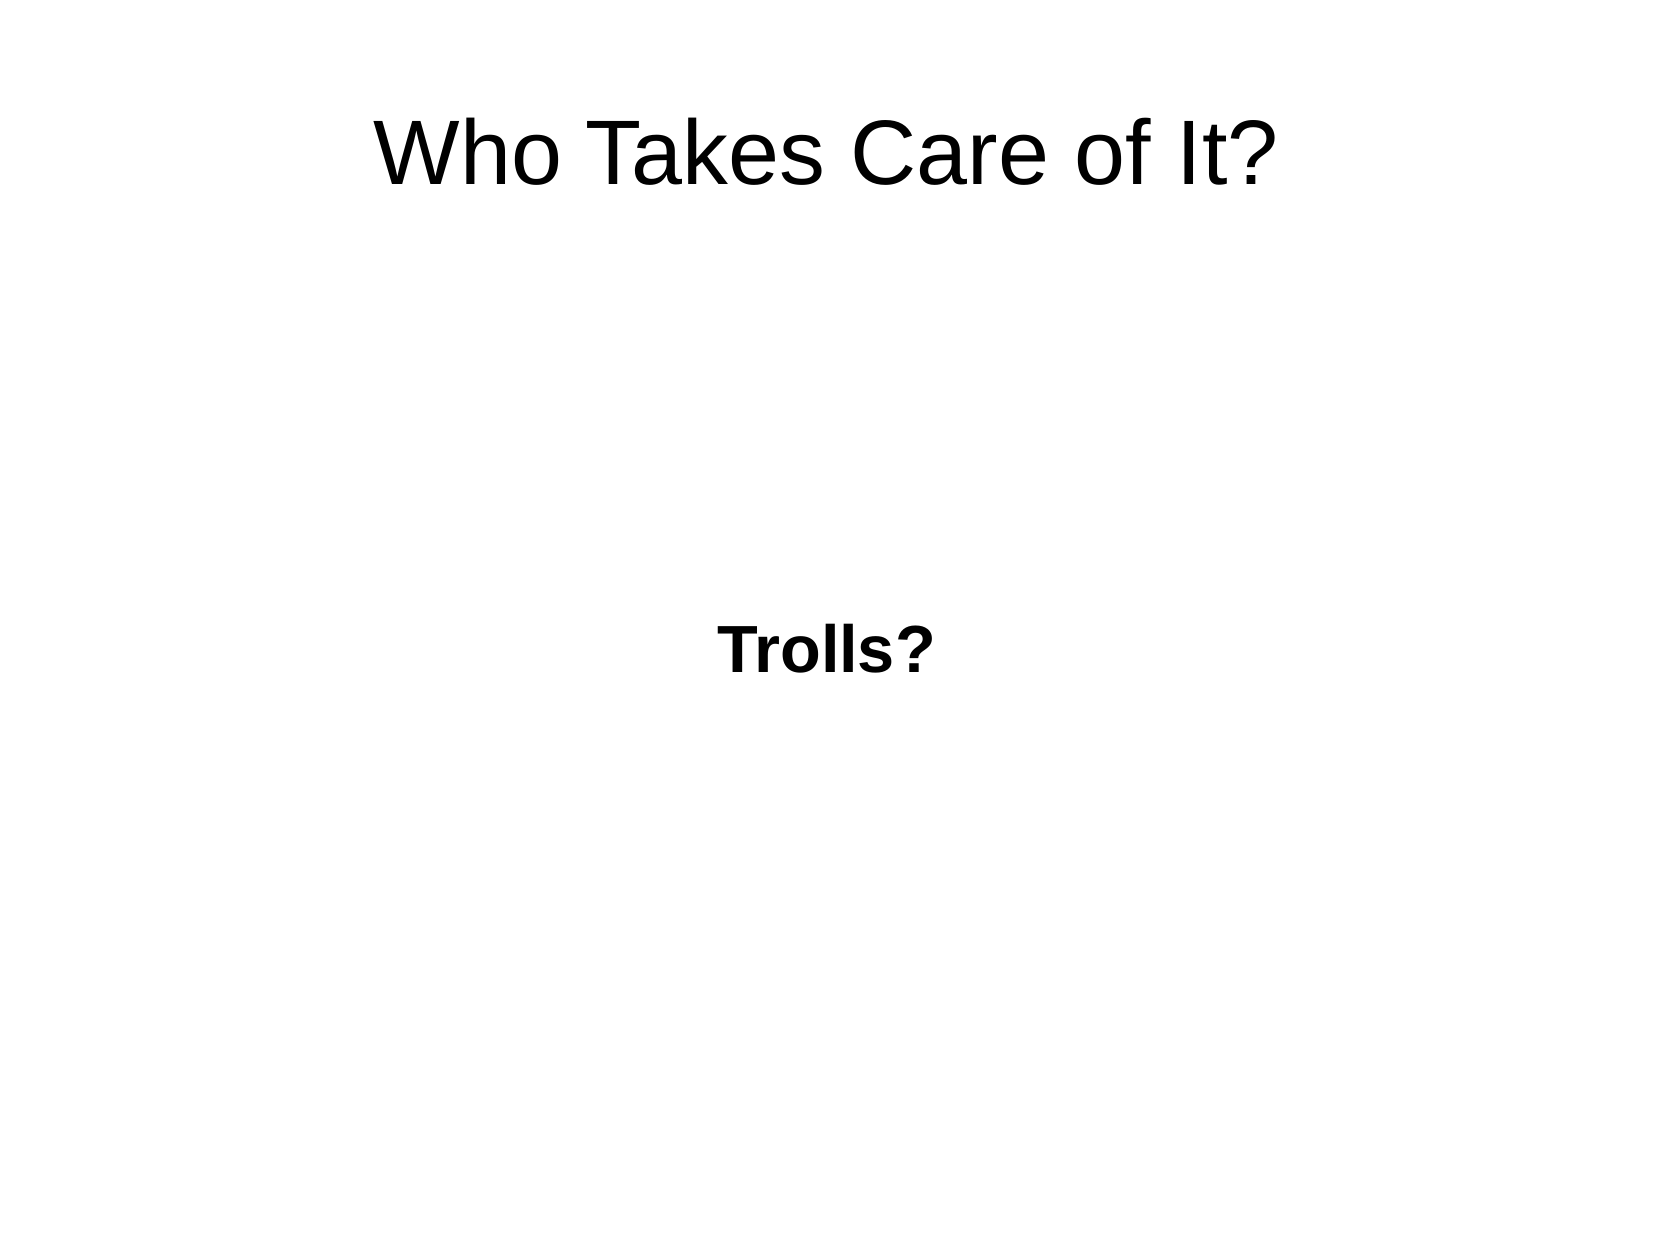

# Who Takes Care of It?
Trolls?